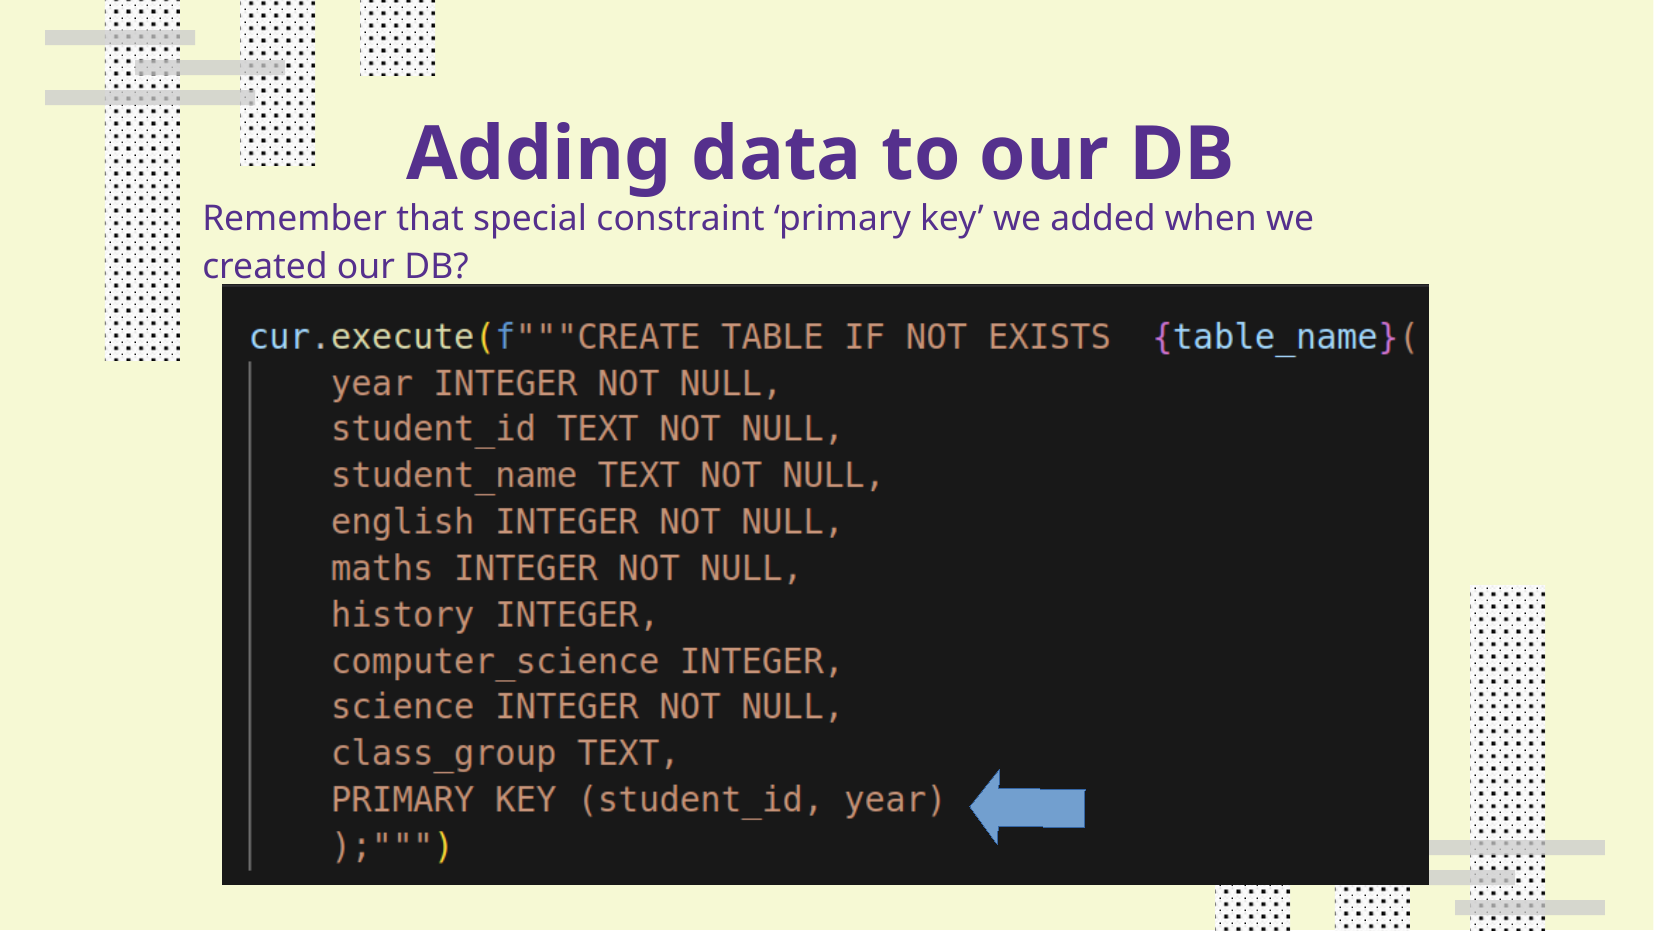

# Adding data to our DB
Remember that special constraint ‘primary key’ we added when we created our DB?